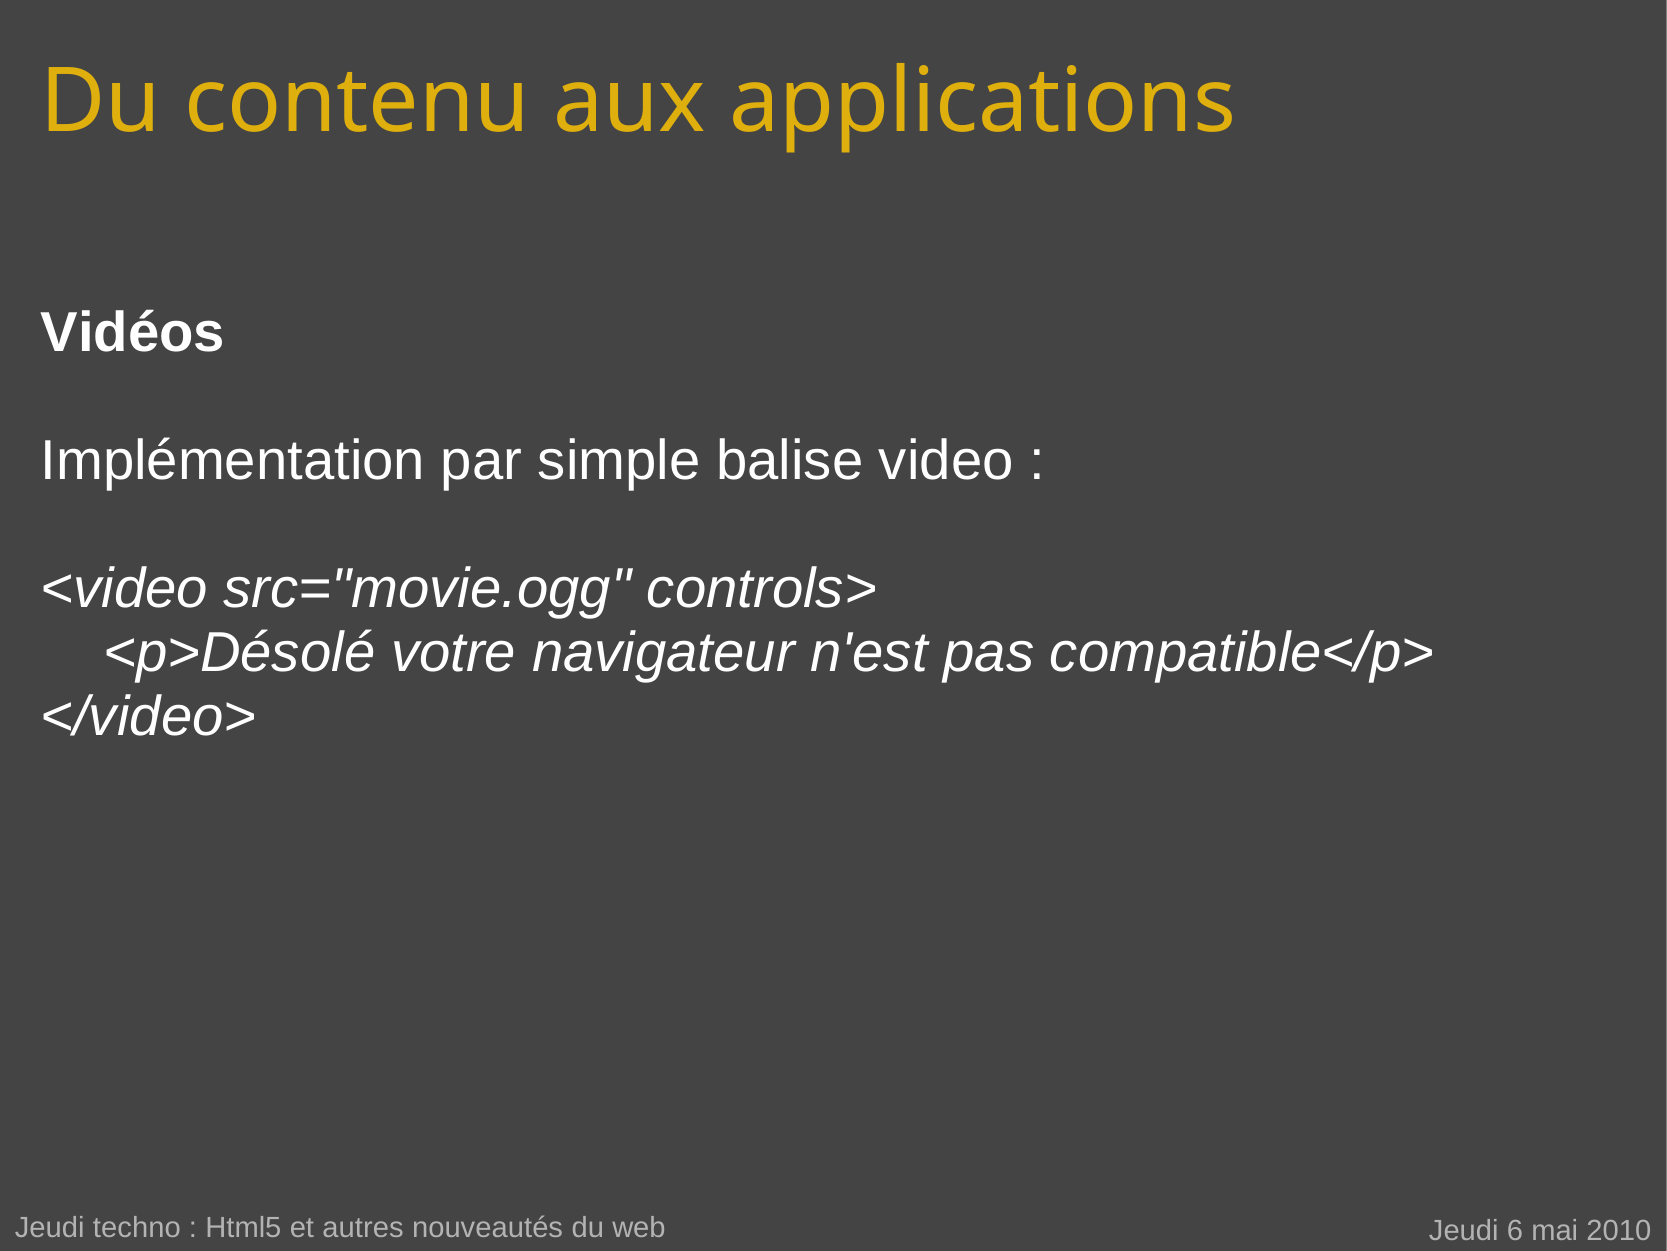

# Du contenu aux applications
Vidéos
Implémentation par simple balise video :
<video src="movie.ogg" controls>
    <p>Désolé votre navigateur n'est pas compatible</p>
</video>
Jeudi techno : Html5 et autres nouveautés du web
Jeudi 6 mai 2010